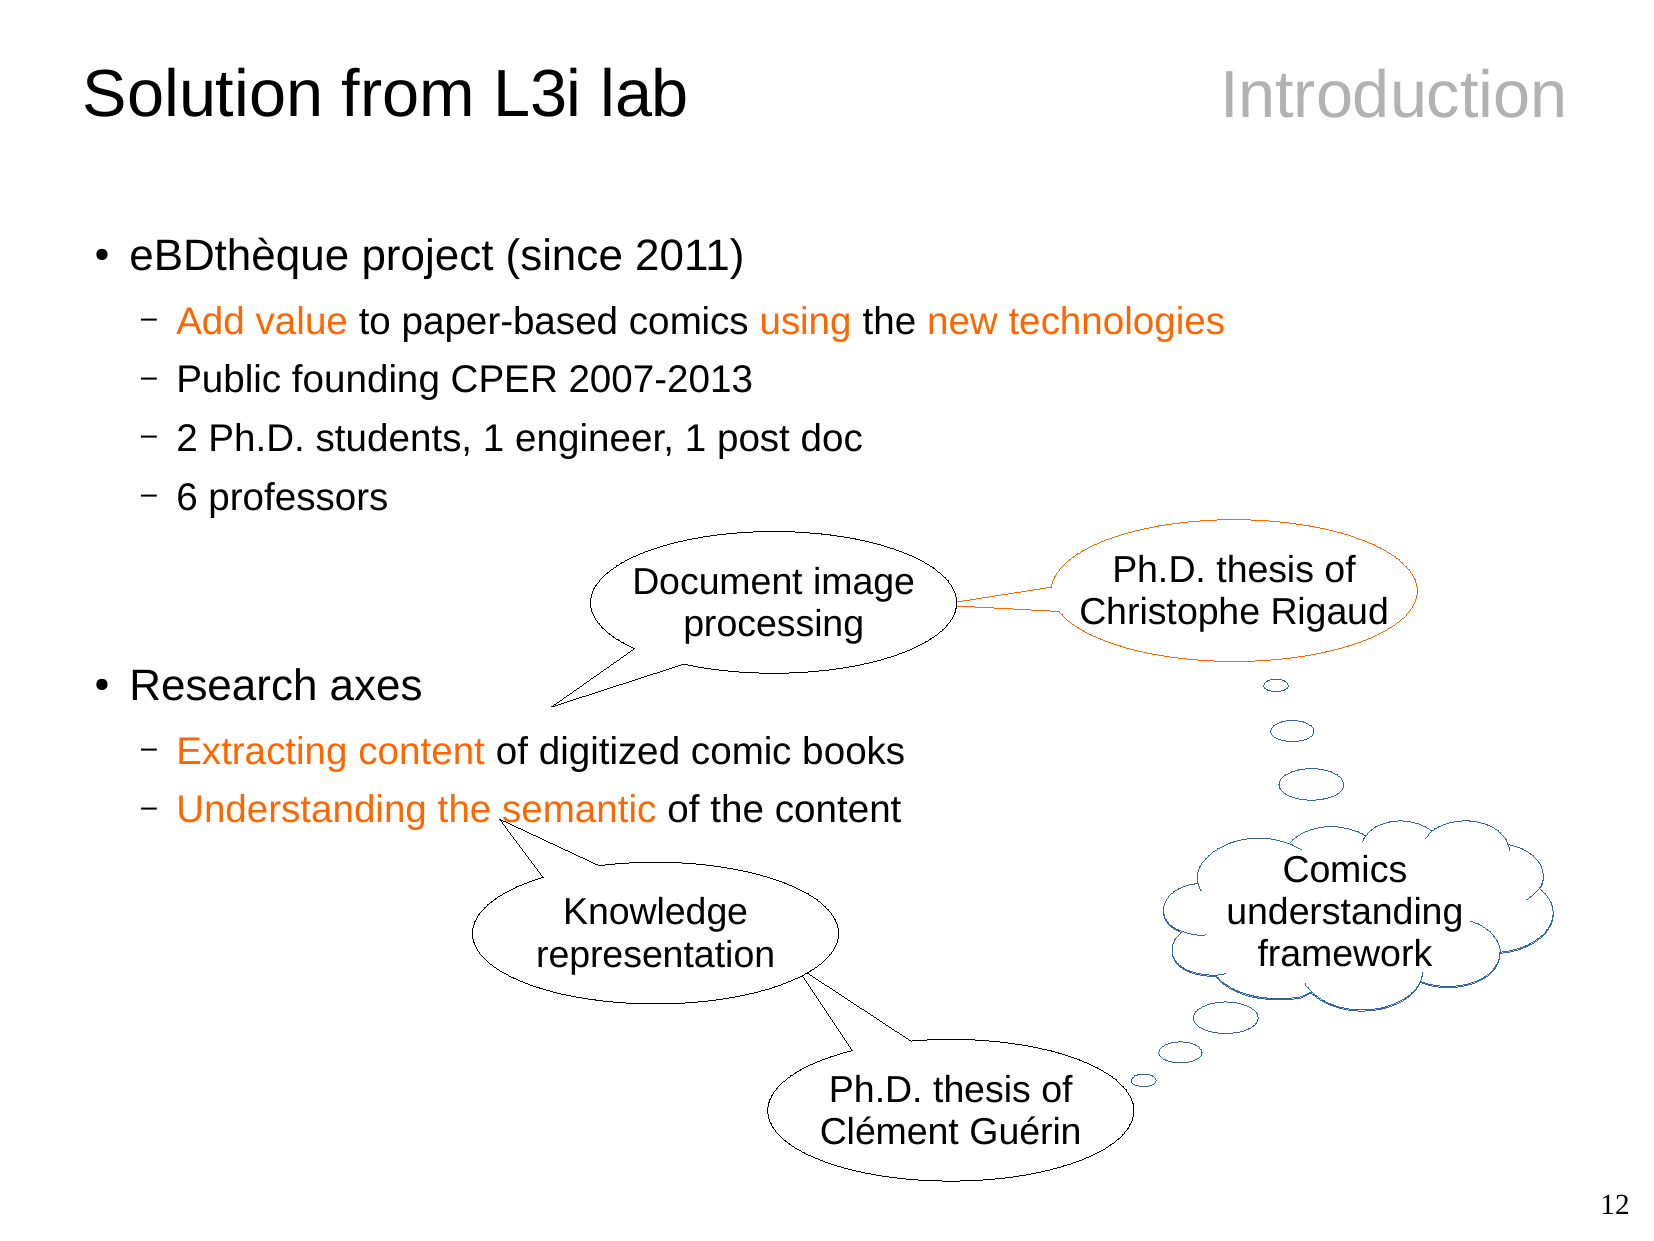

# Solution from L3i lab
eBDthèque project (since 2011)
Add value to paper-based comics using the new technologies
Public founding CPER 2007-2013
2 Ph.D. students, 1 engineer, 1 post doc
6 professors
Research axes
Extracting content of digitized comic books
Understanding the semantic of the content
Ph.D. thesis of
Christophe Rigaud
Document image
processing
Comics
understanding
framework
Knowledge
representation
Ph.D. thesis of
Clément Guérin
12
eBDthèque project (since 2011)
Add value to paper-based comics using the new technologies
Public founding: CPER 2007-2013 (State-Region Project Contract)
Applications
Browse digitalized heritage
New reading experiences
Speed up translation